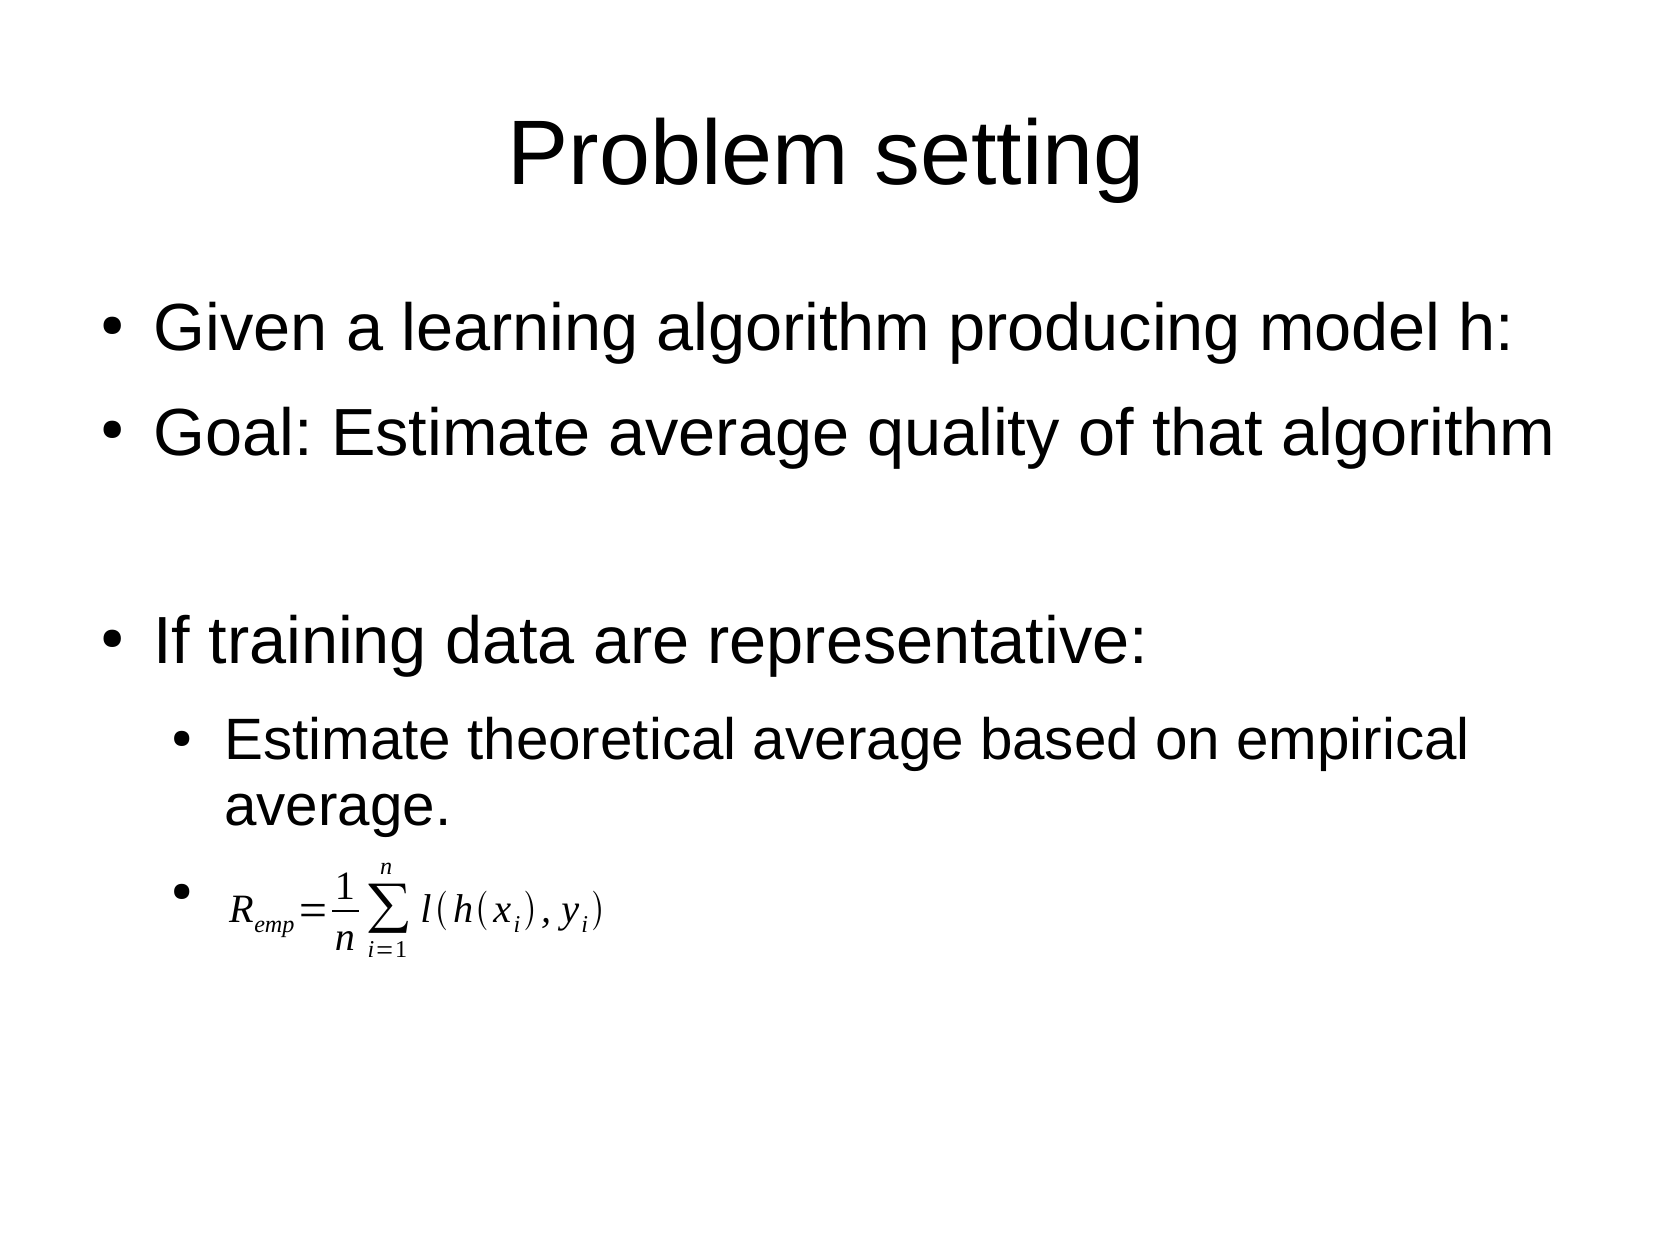

# Problem setting
Given a learning algorithm producing model h:
Goal: Estimate average quality of that algorithm
If training data are representative:
Estimate theoretical average based on empirical average.